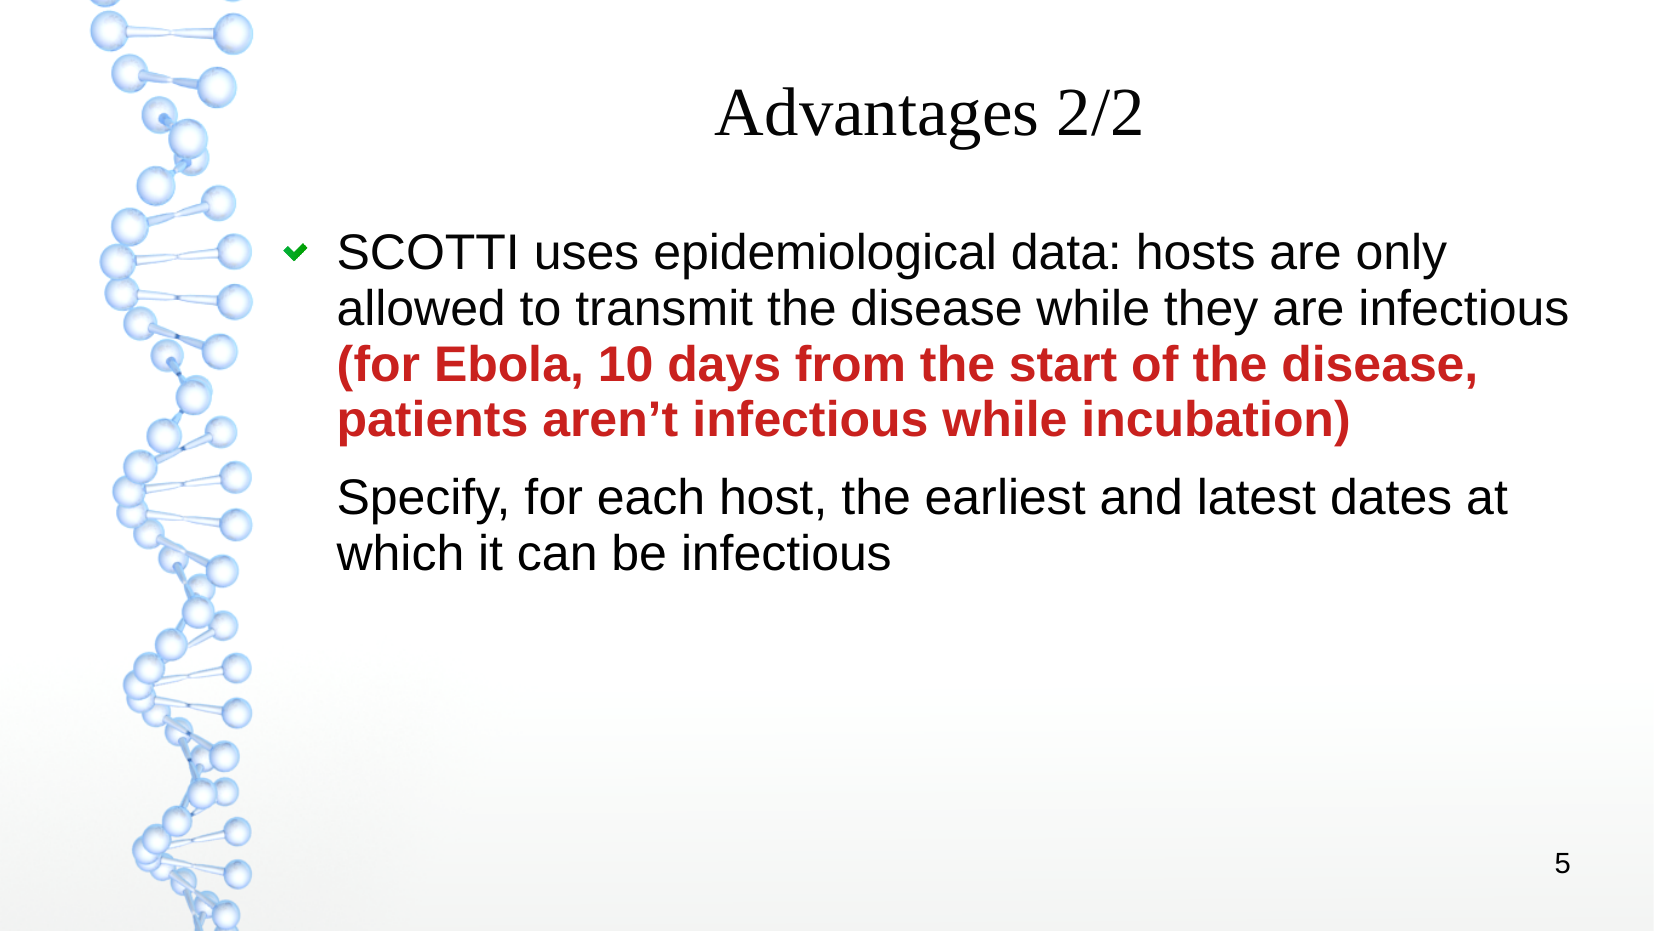

# Advantages 2/2
SCOTTI uses epidemiological data: hosts are only allowed to transmit the disease while they are infectious (for Ebola, 10 days from the start of the disease, patients aren’t infectious while incubation)
Specify, for each host, the earliest and latest dates at which it can be infectious
5